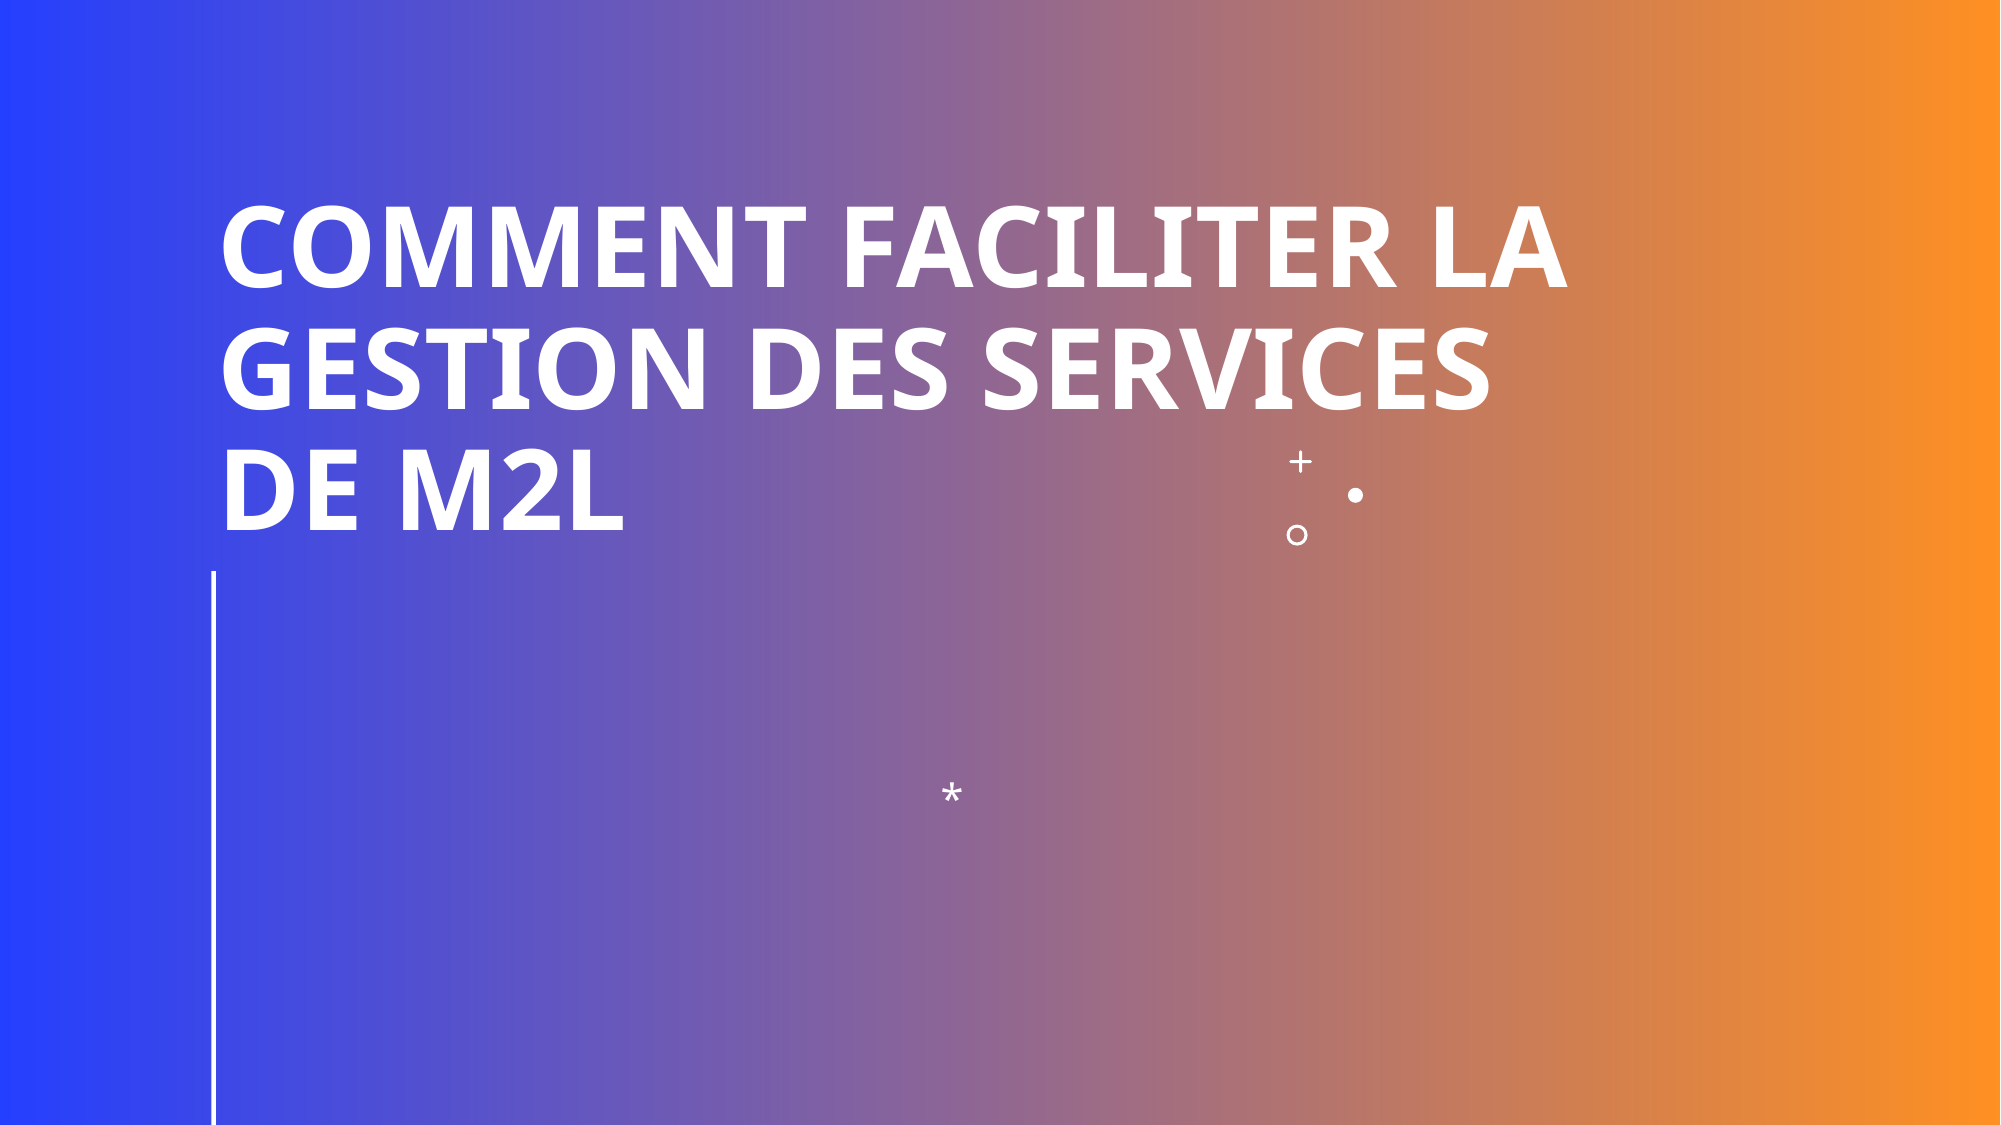

# Comment faciliter la gestion des services de M2L
*